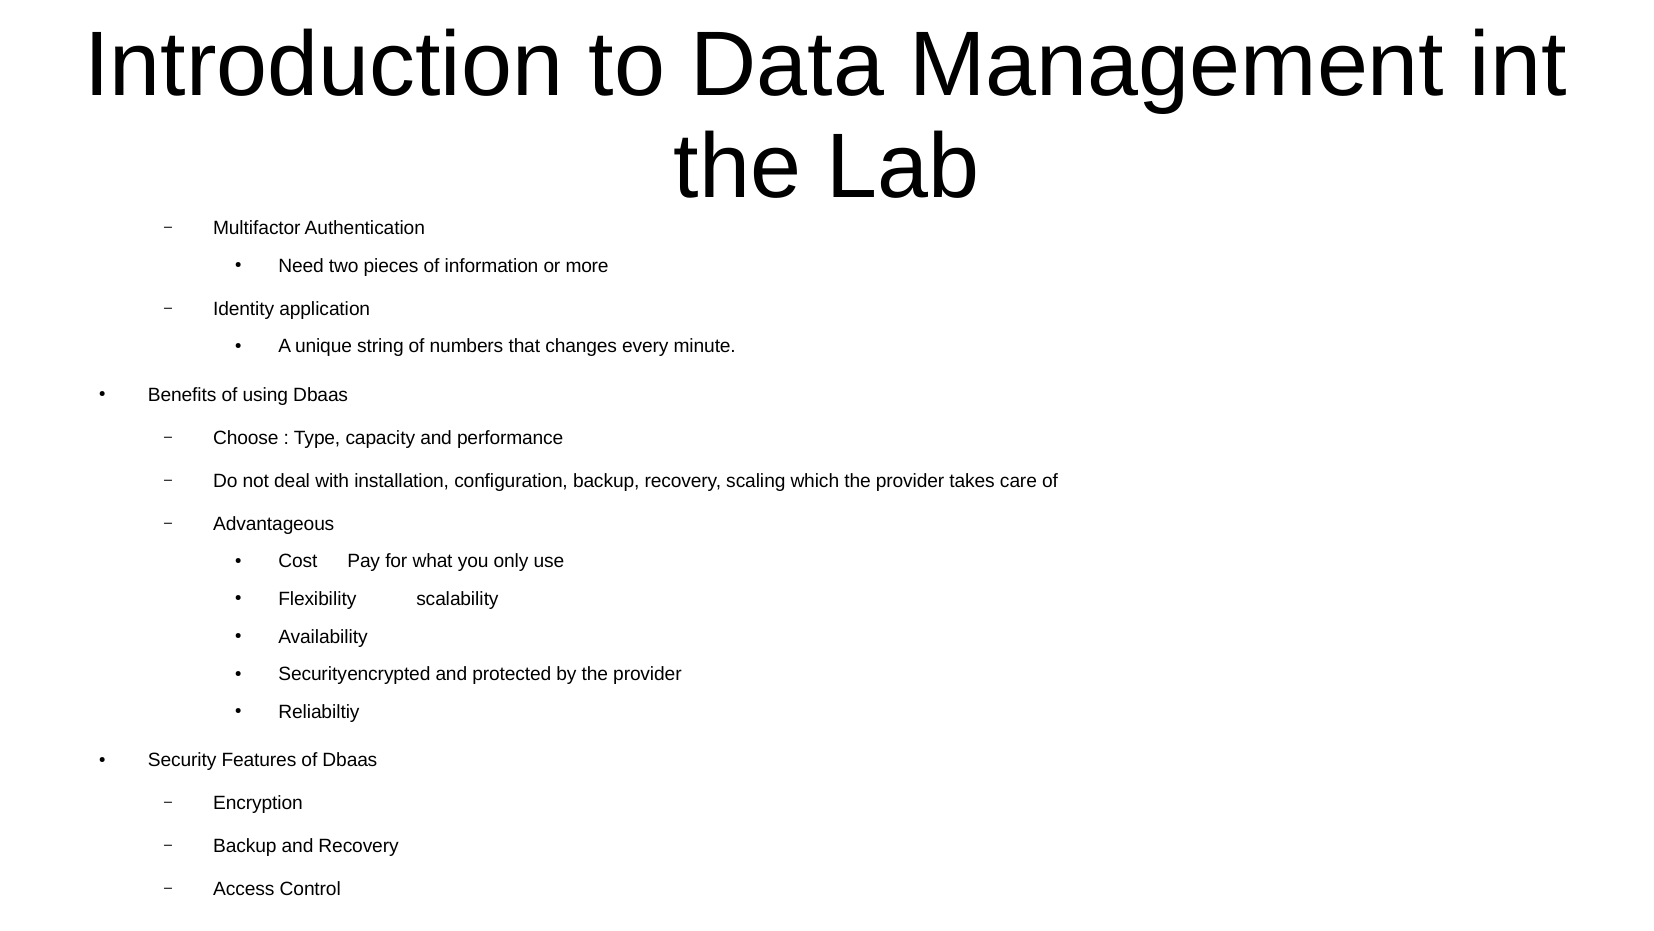

# Introduction to Data Management int the Lab
Multifactor Authentication
Need two pieces of information or more
Identity application
A unique string of numbers that changes every minute.
Benefits of using Dbaas
Choose : Type, capacity and performance
Do not deal with installation, configuration, backup, recovery, scaling which the provider takes care of
Advantageous
Cost			Pay for what you only use
Flexibility 		scalability
Availability
Security		encrypted and protected by the provider
Reliabiltiy
Security Features of Dbaas
Encryption
Backup and Recovery
Access Control